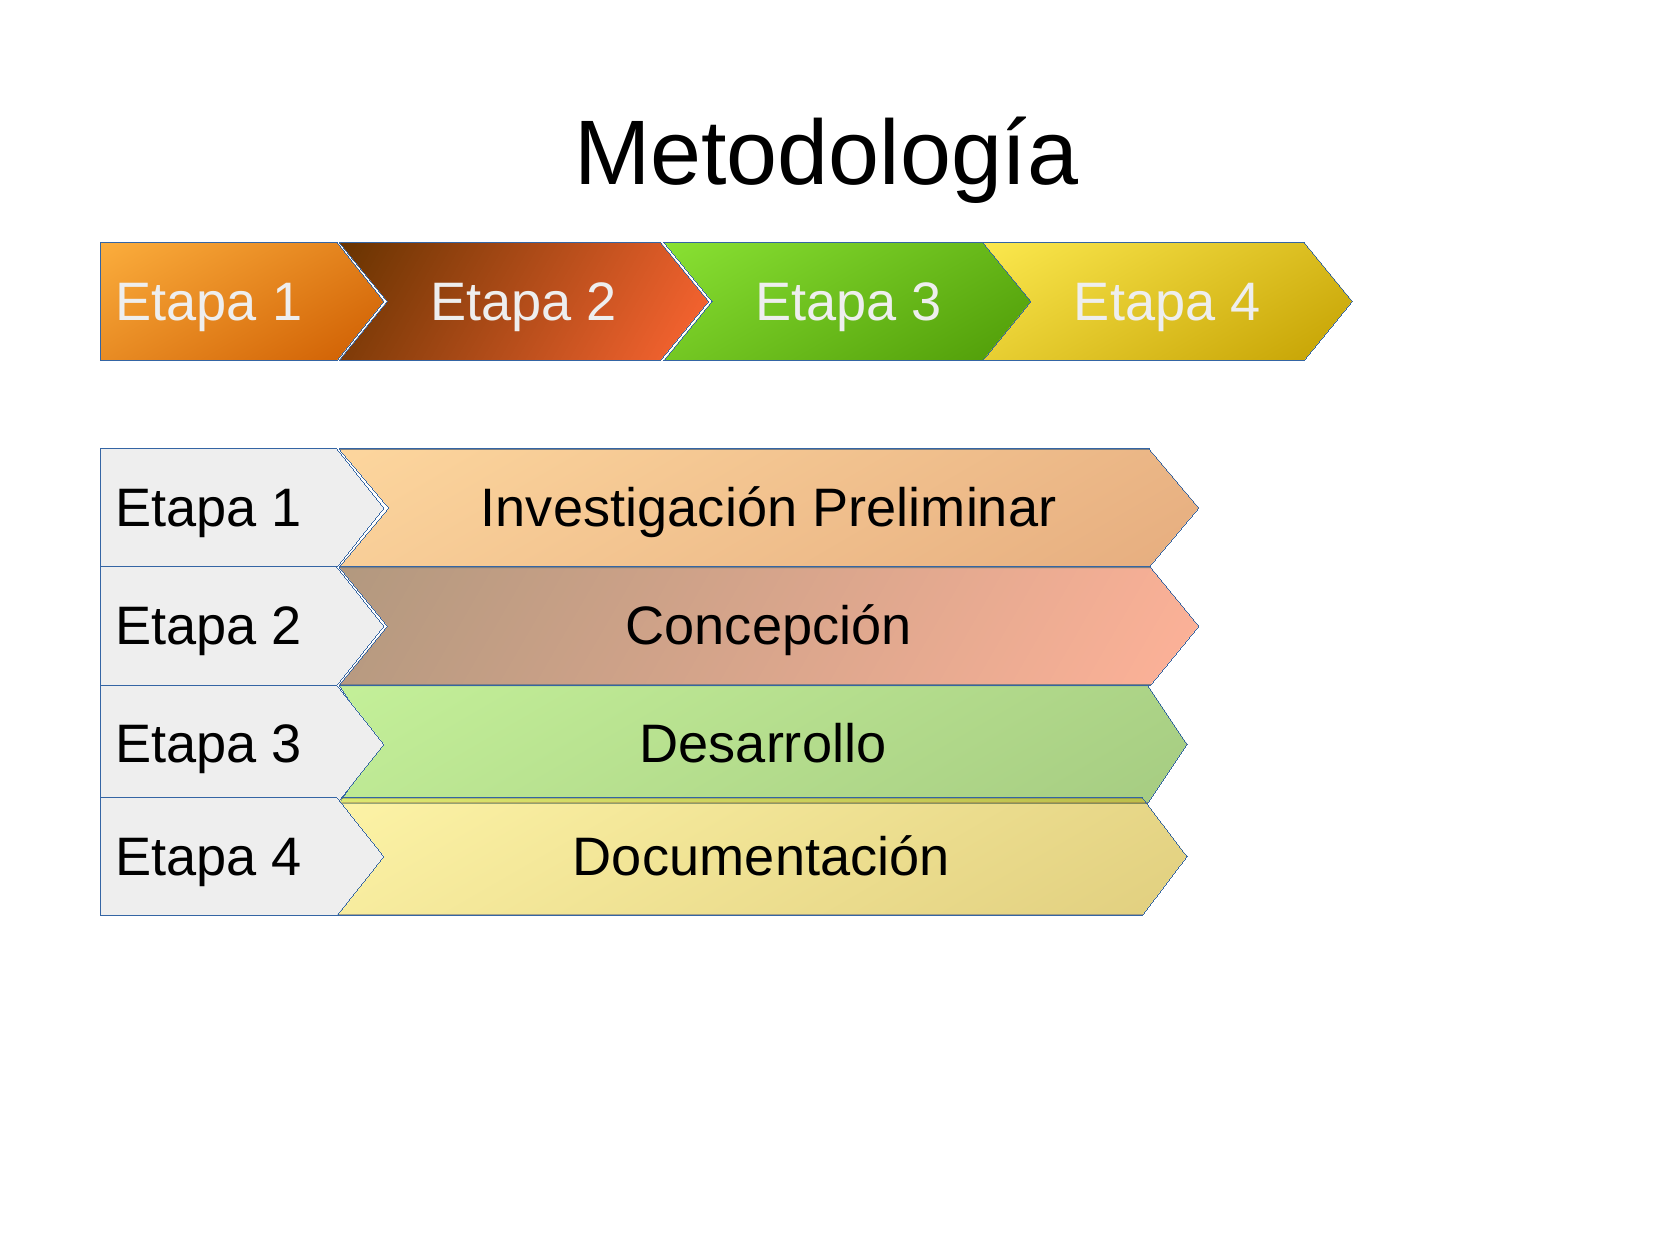

# Metodología
Etapa 1
Etapa 2
Etapa 3
Etapa 4
Etapa 1
Investigación Preliminar
Etapa 2
Concepción
Desarrollo
Etapa 3
Etapa 4
Documentación